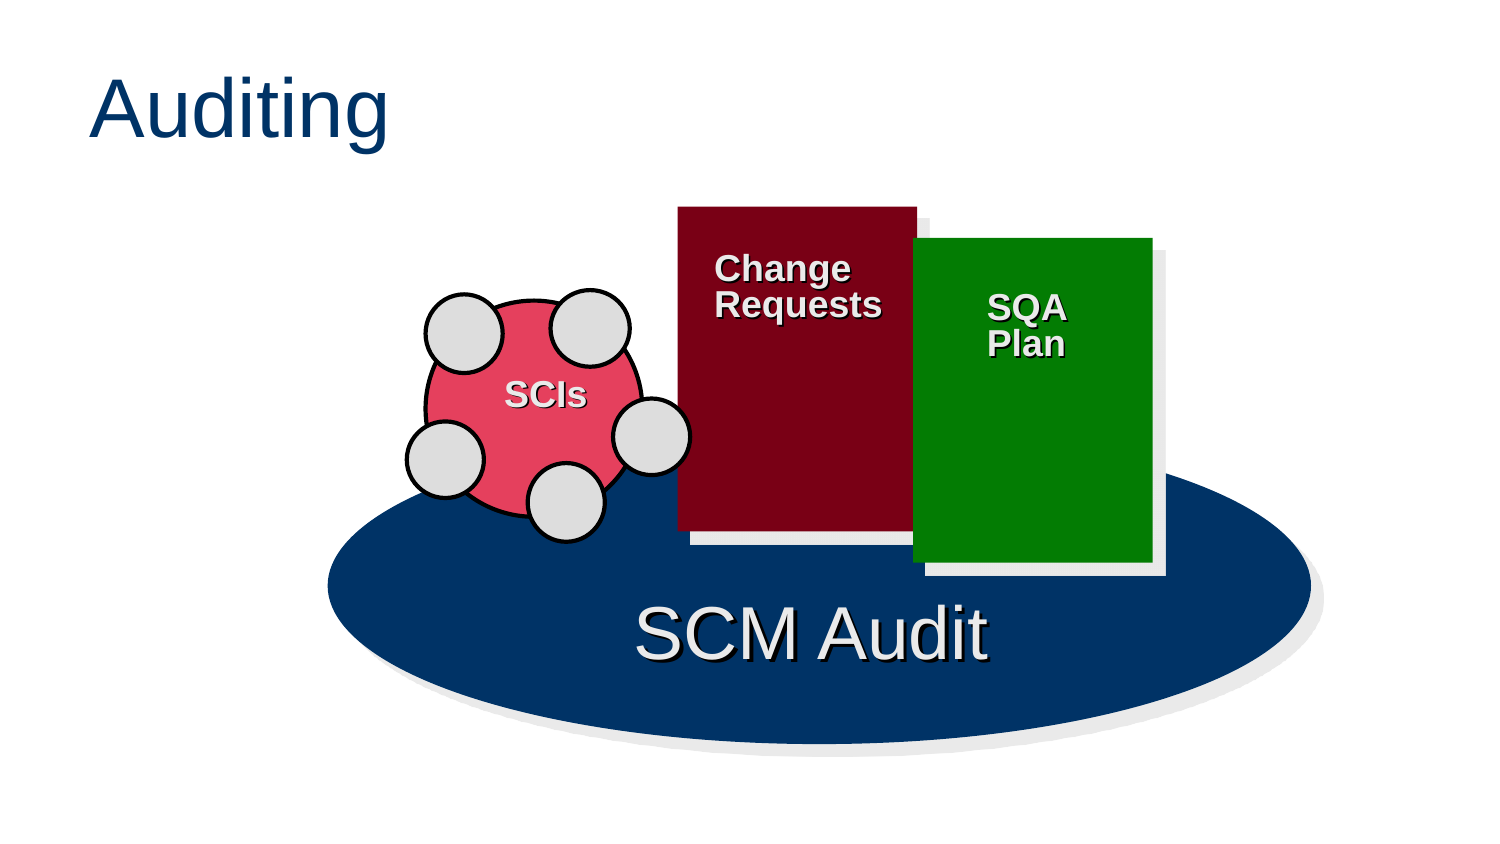

# Auditing
Change
Requests
SQA
Plan
SCIs
SCM Audit